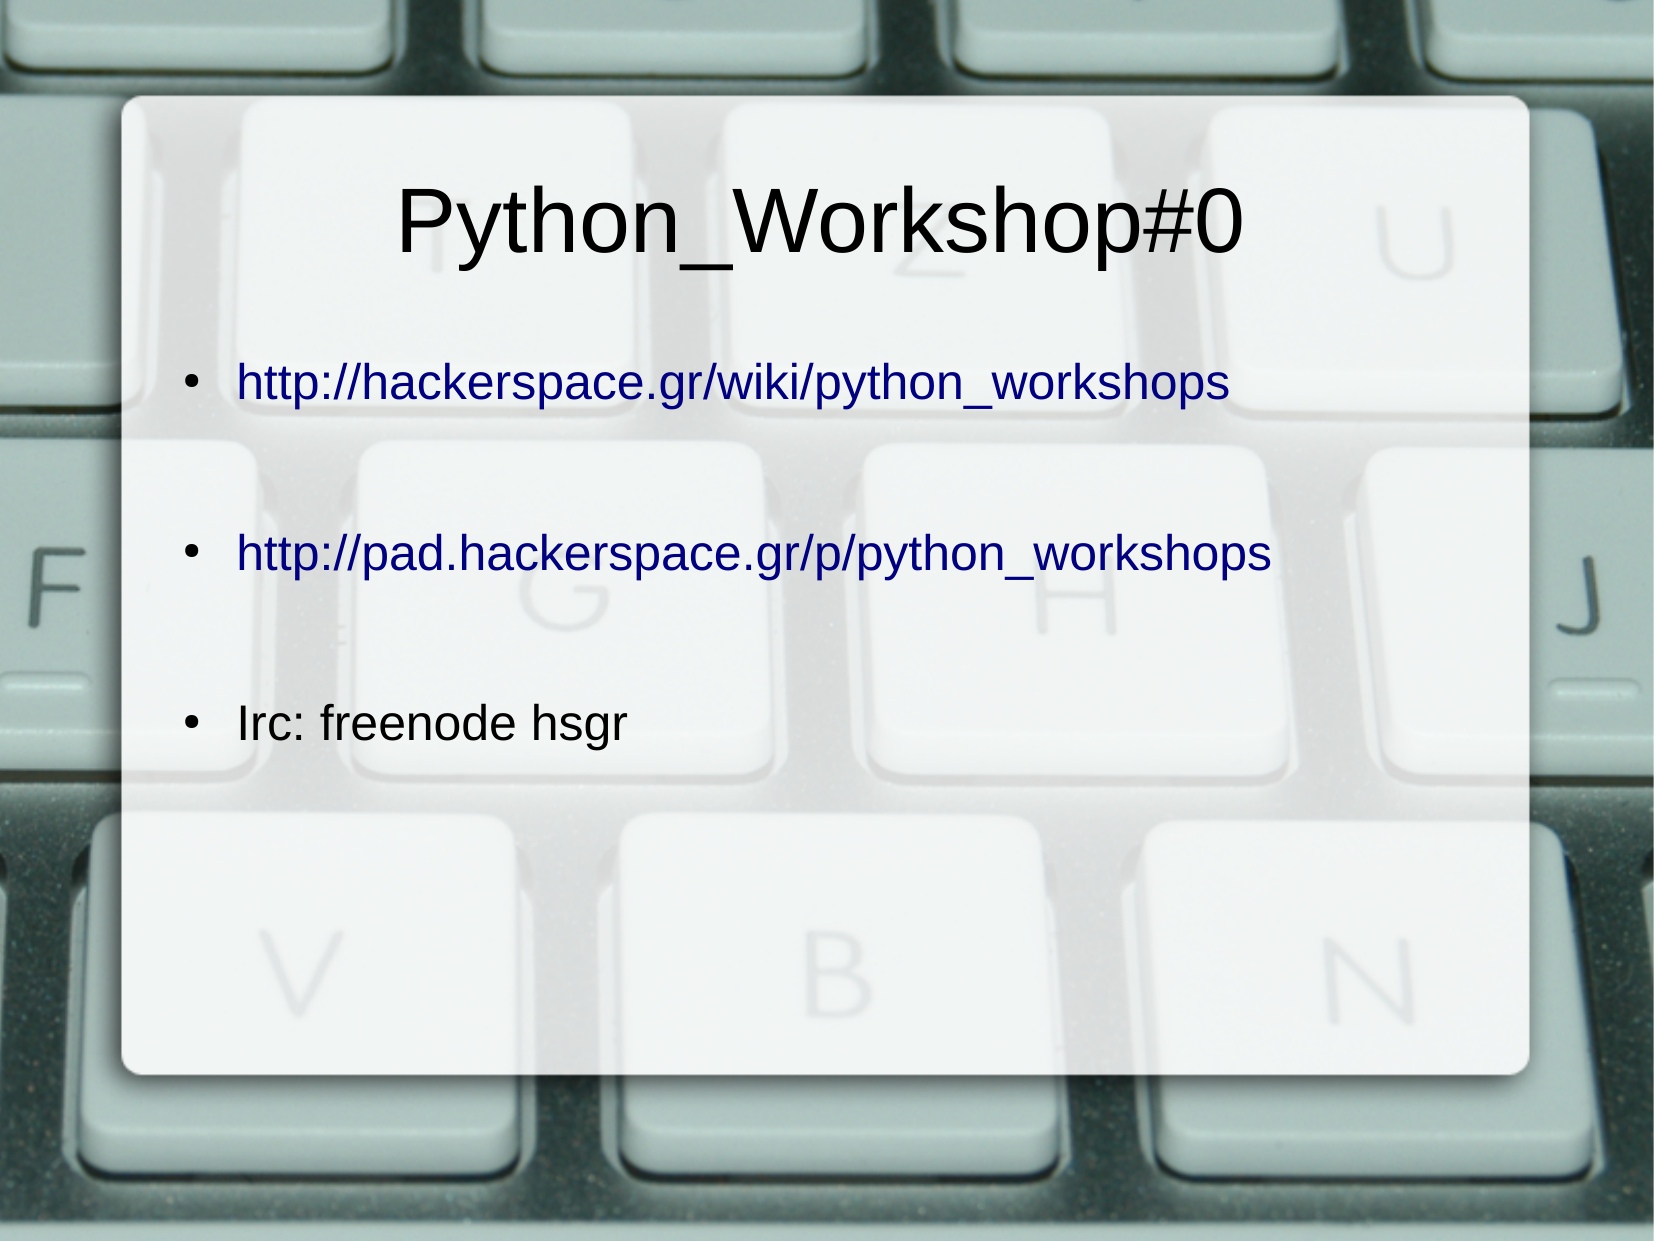

# Python_Workshop#0
http://hackerspace.gr/wiki/python_workshops
http://pad.hackerspace.gr/p/python_workshops
Irc: freenode hsgr